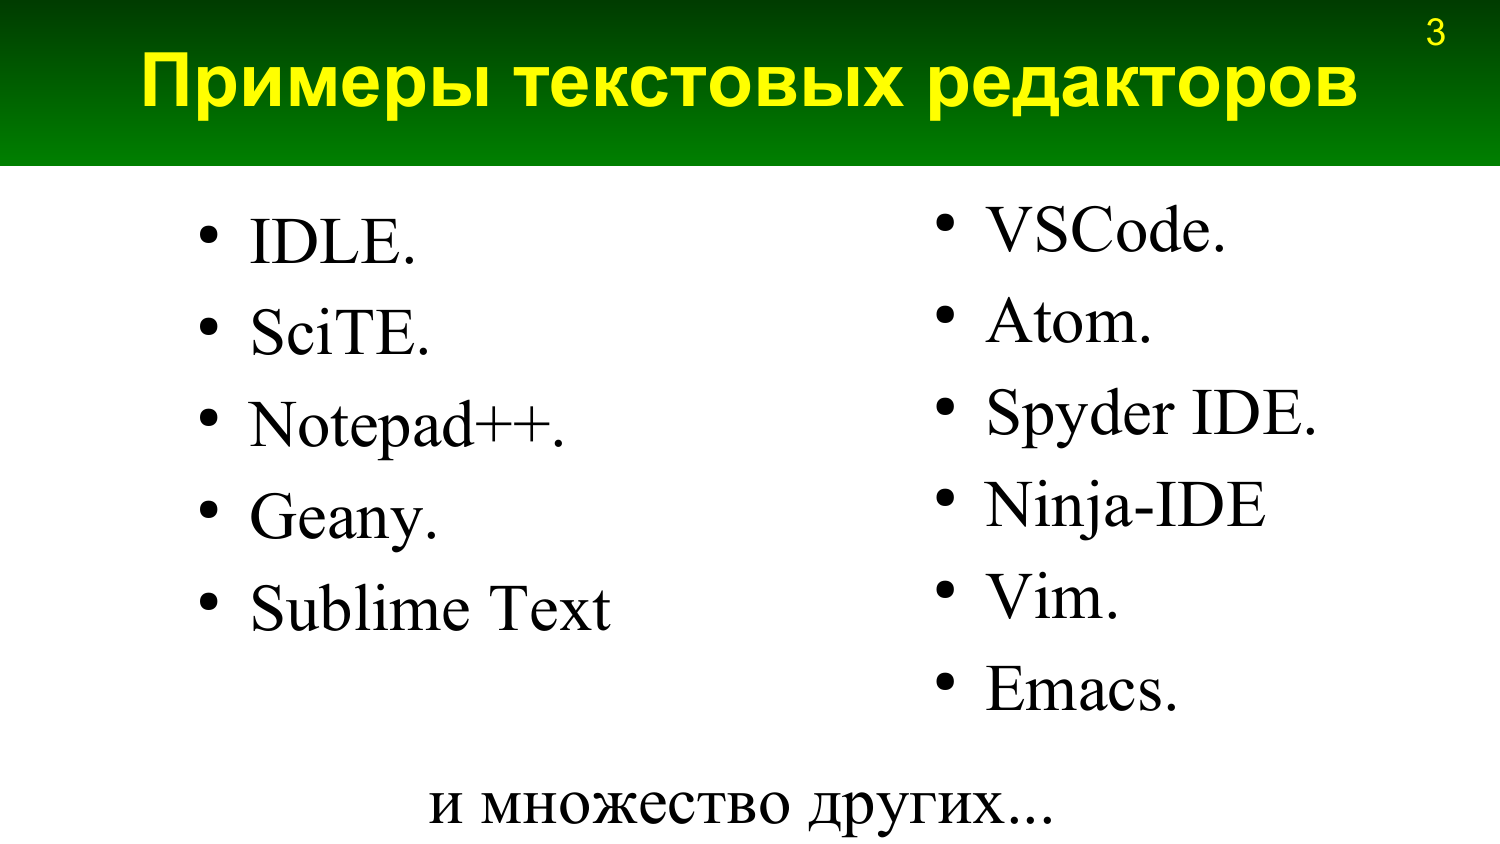

# Примеры текстовых редакторов
 VSCode.
 Atom.
 Spyder IDE.
 Ninja-IDE
 Vim.
 Emacs.
 IDLE.
 SciTE.
 Notepad++.
 Geany.
 Sublime Text
и множество других...